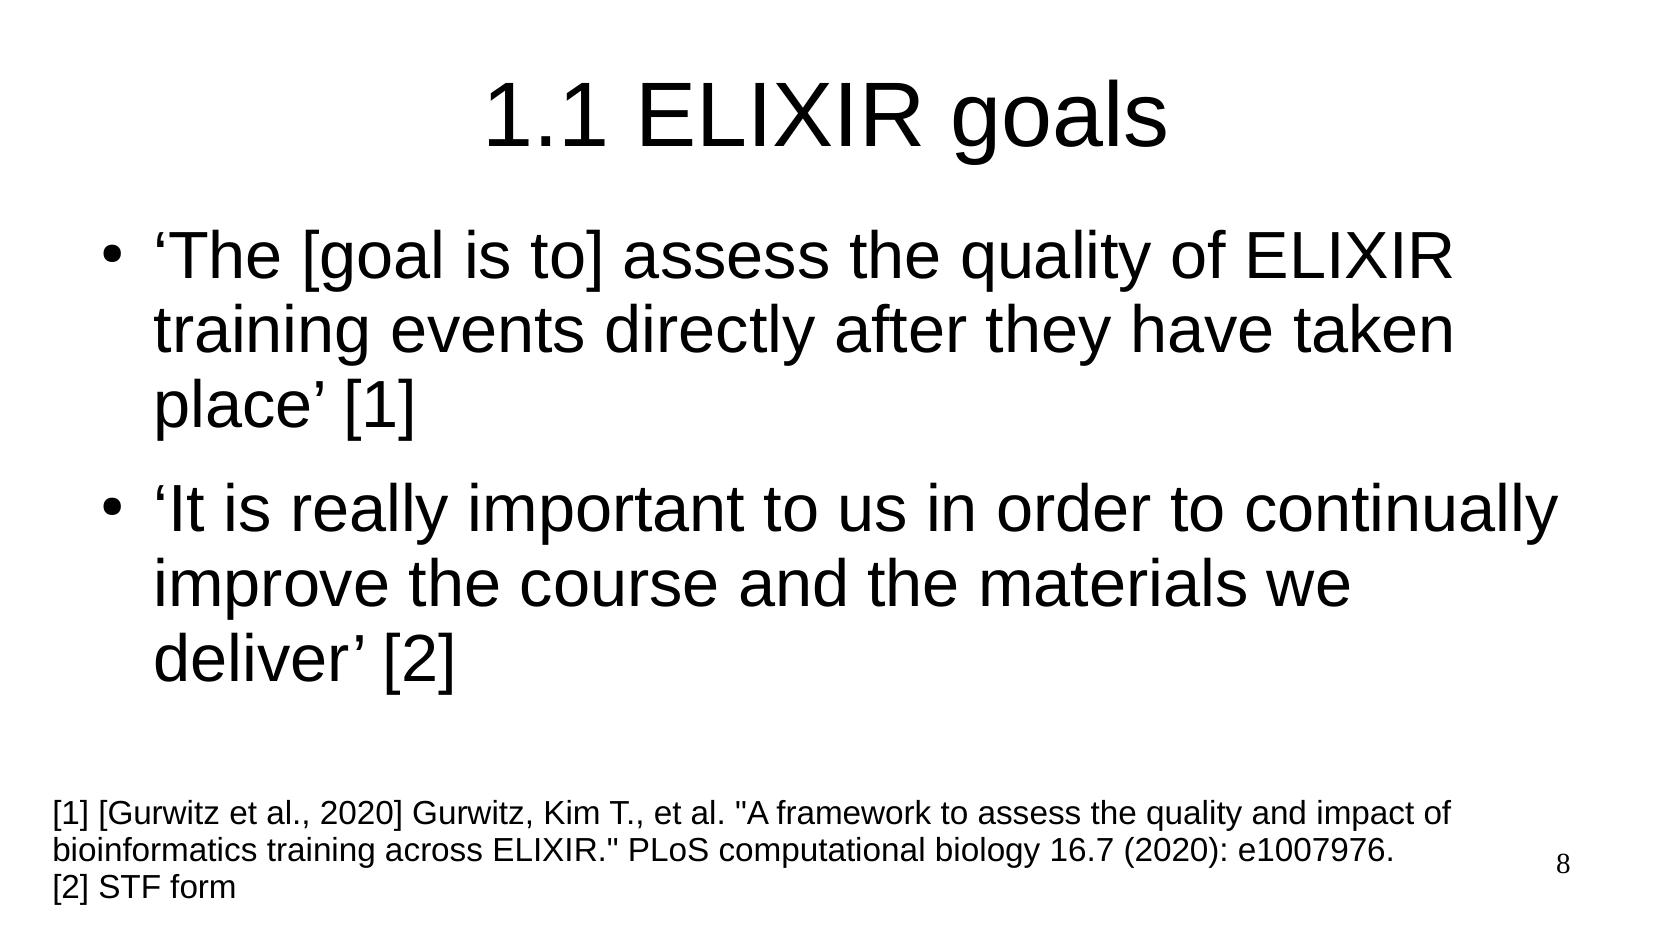

# 1.1 ELIXIR goals
‘The [goal is to] assess the quality of ELIXIR training events directly after they have taken place’ [1]
‘It is really important to us in order to continually improve the course and the materials we deliver’ [2]
[1] [Gurwitz et al., 2020] Gurwitz, Kim T., et al. "A framework to assess the quality and impact of bioinformatics training across ELIXIR." PLoS computational biology 16.7 (2020): e1007976.
[2] STF form
8